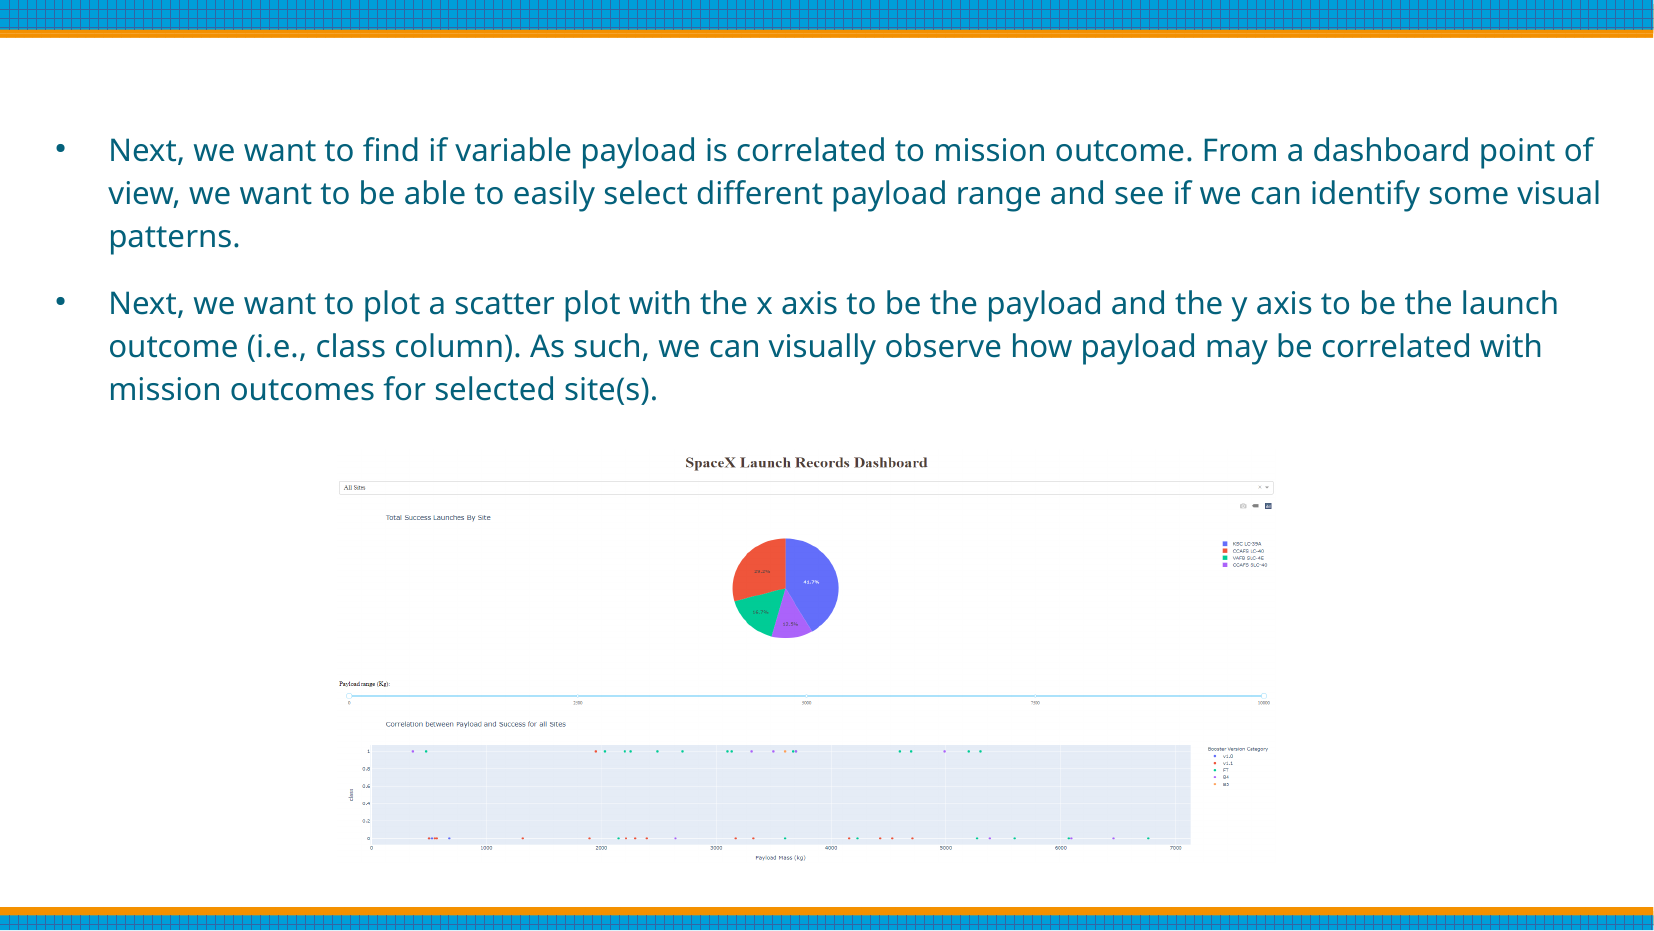

# Next, we want to find if variable payload is correlated to mission outcome. From a dashboard point of view, we want to be able to easily select different payload range and see if we can identify some visual patterns.
Next, we want to plot a scatter plot with the x axis to be the payload and the y axis to be the launch outcome (i.e., class column). As such, we can visually observe how payload may be correlated with mission outcomes for selected site(s).